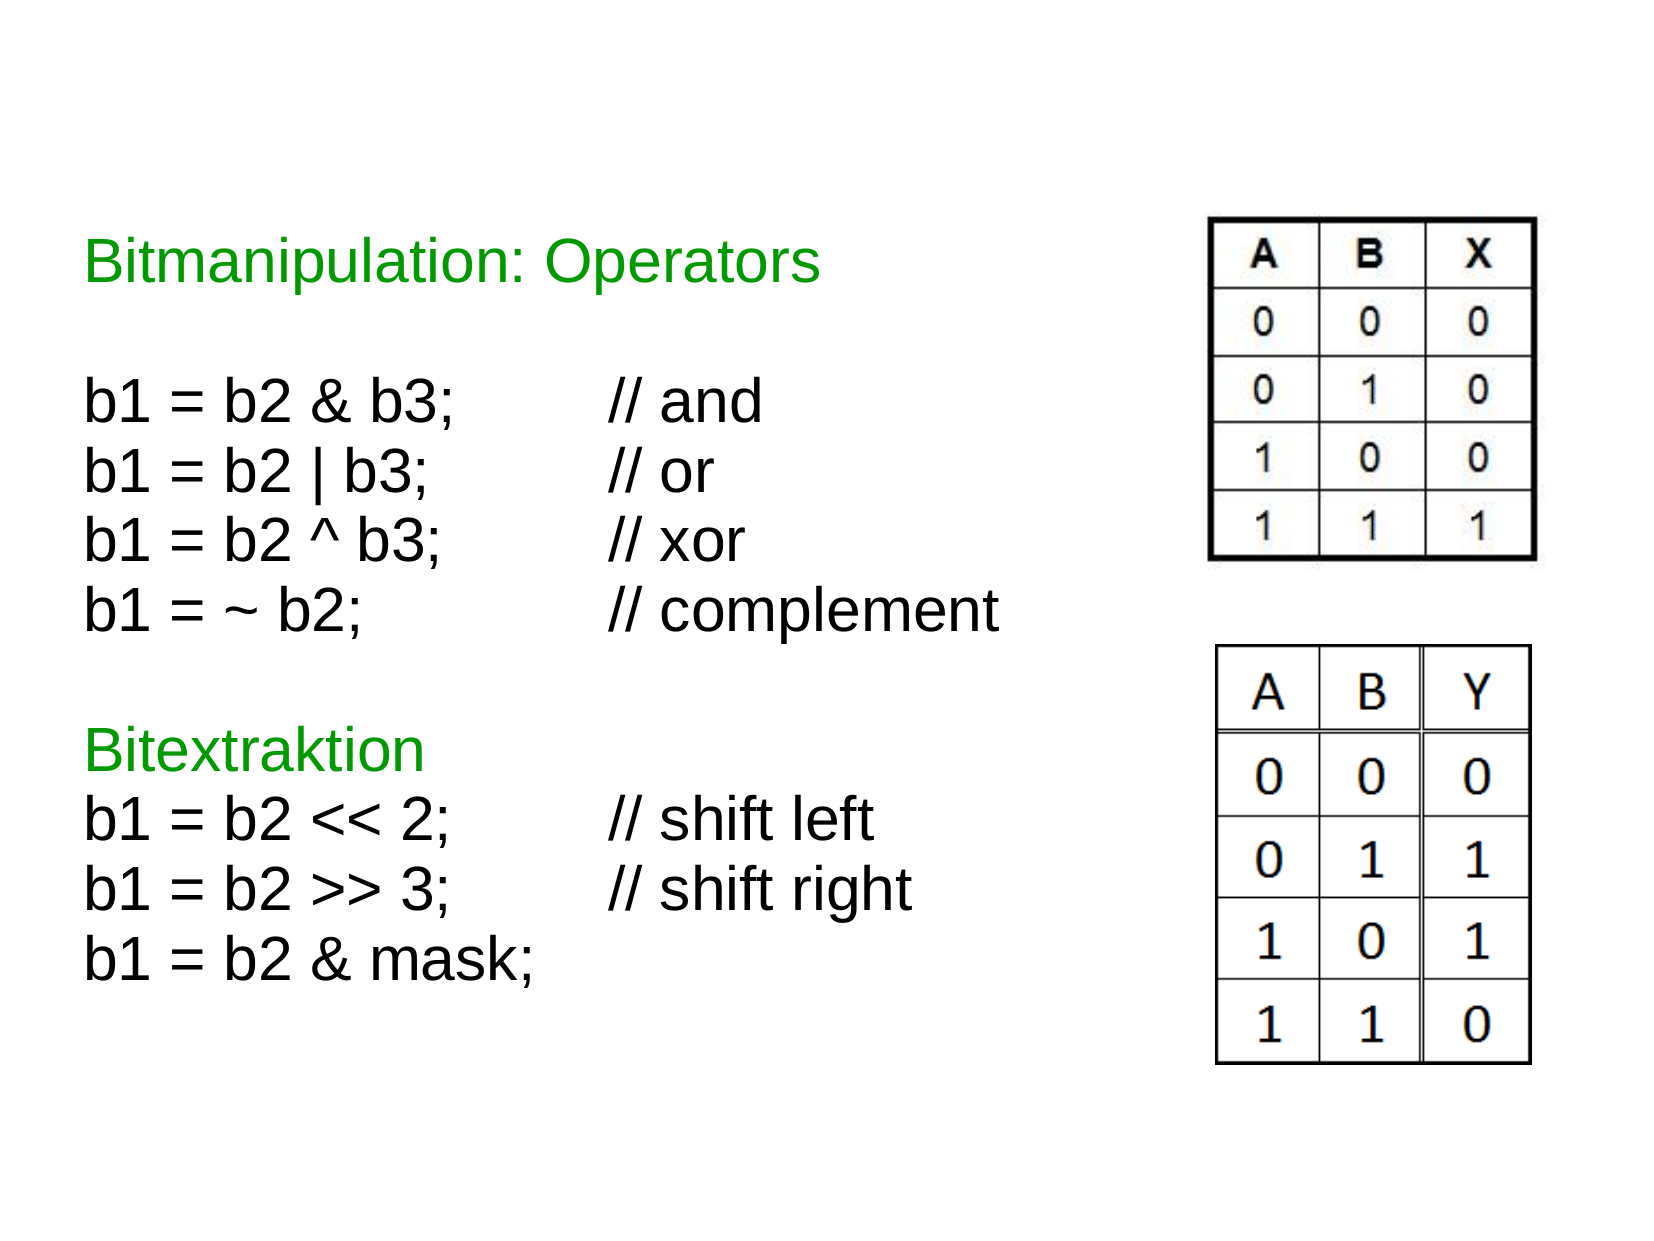

Bitmanipulation: Operators
b1 = b2 & b3; 		// and
b1 = b2 | b3; 			// or
b1 = b2 ^ b3; 		// xor
b1 = ~ b2; 				// complement
Bitextraktion
b1 = b2 << 2; 		// shift left
b1 = b2 >> 3; 		// shift right
b1 = b2 & mask;